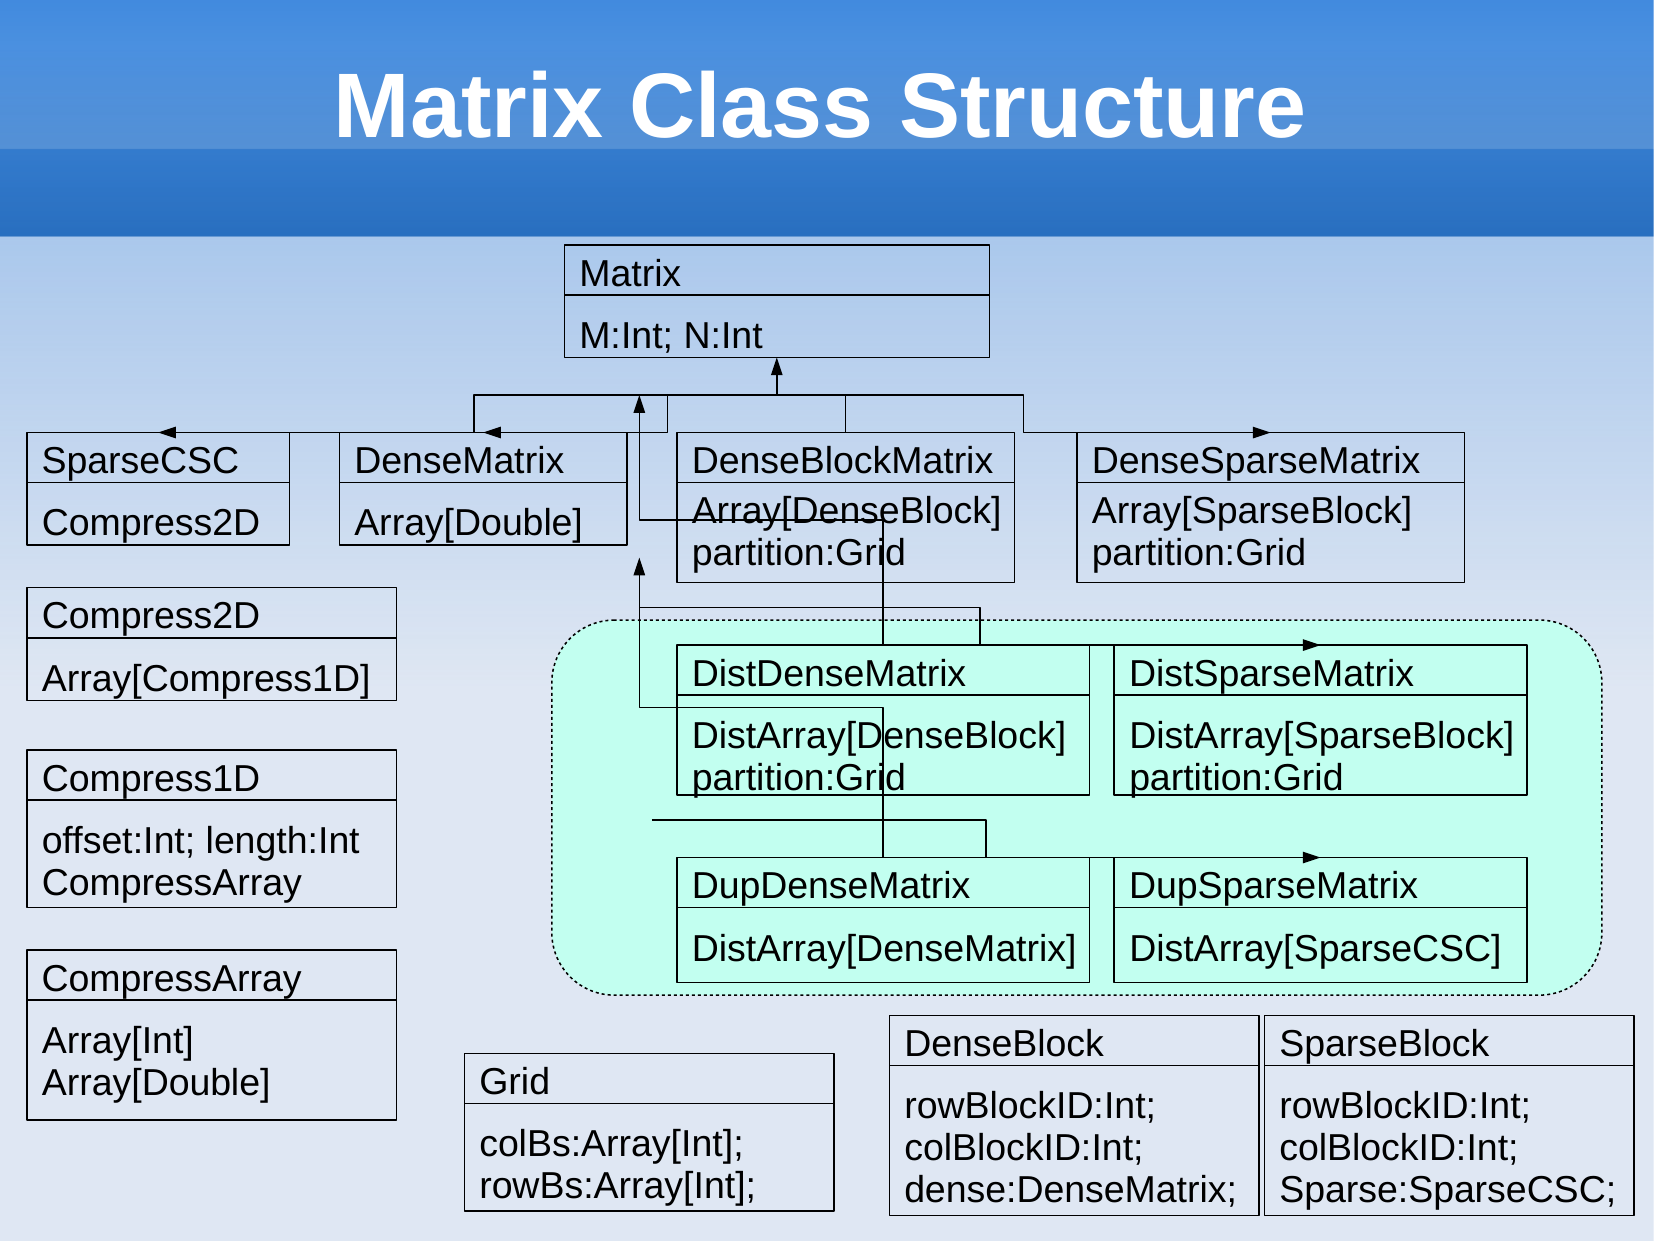

# Matrix Class Structure
Matrix
M:Int; N:Int
SparseCSC
Compress2D
DenseMatrix
Array[Double]
DenseBlockMatrix
Array[DenseBlock]
partition:Grid
DenseSparseMatrix
Array[SparseBlock]
partition:Grid
Compress2D
DistDenseMatrix
DistSparseMatrix
DistArray[SparseBlock]
partition:Grid
Array[Compress1D]
DistArray[DenseBlock]
partition:Grid
Compress1D
offset:Int; length:Int
CompressArray
DupDenseMatrix
DupSparseMatrix
DistArray[SparseCSC]
DistArray[DenseMatrix]
CompressArray
Array[Int]
Array[Double]
DenseBlock
SparseBlock
Grid
rowBlockID:Int; colBlockID:Int;
dense:DenseMatrix;
rowBlockID:Int; colBlockID:Int;
Sparse:SparseCSC;
colBs:Array[Int];
rowBs:Array[Int];